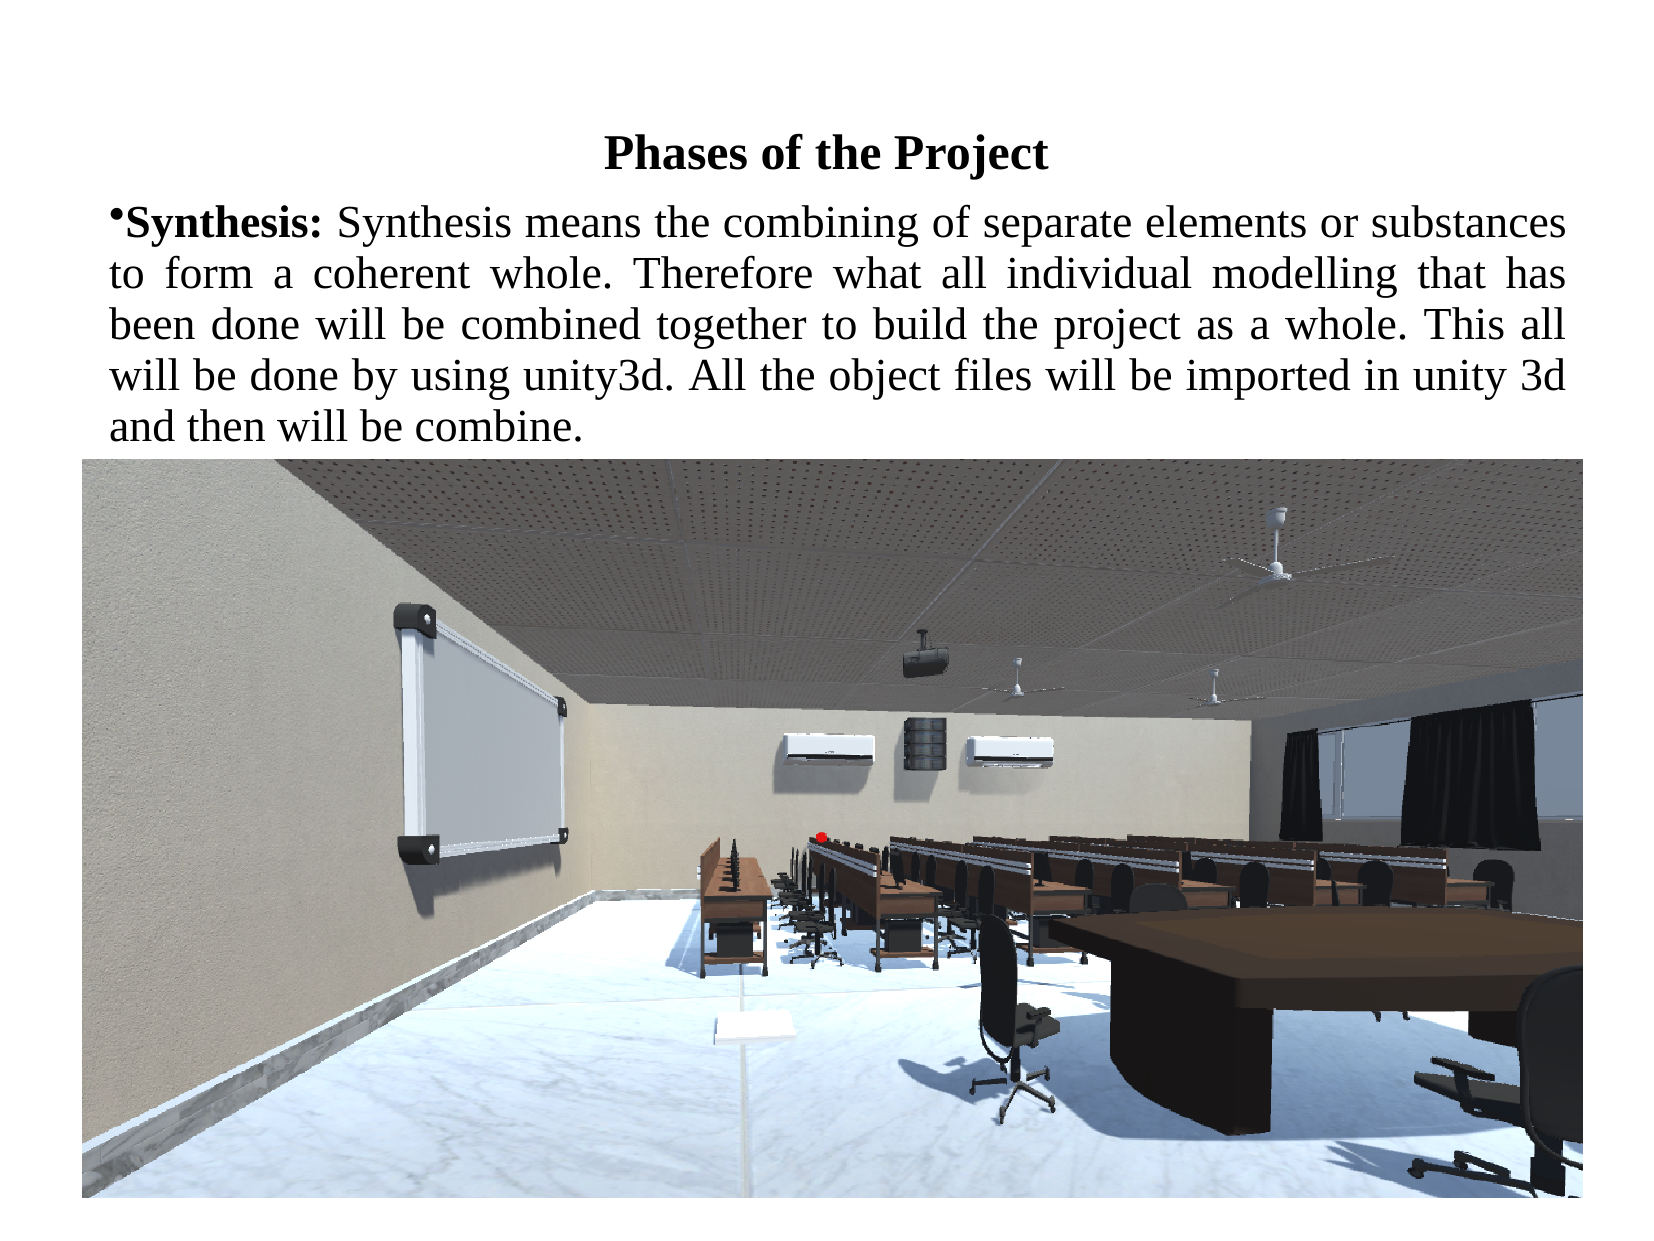

# Phases of the Project
Synthesis: Synthesis means the combining of separate elements or substances to form a coherent whole. Therefore what all individual modelling that has been done will be combined together to build the project as a whole. This all will be done by using unity3d. All the object files will be imported in unity 3d and then will be combine.